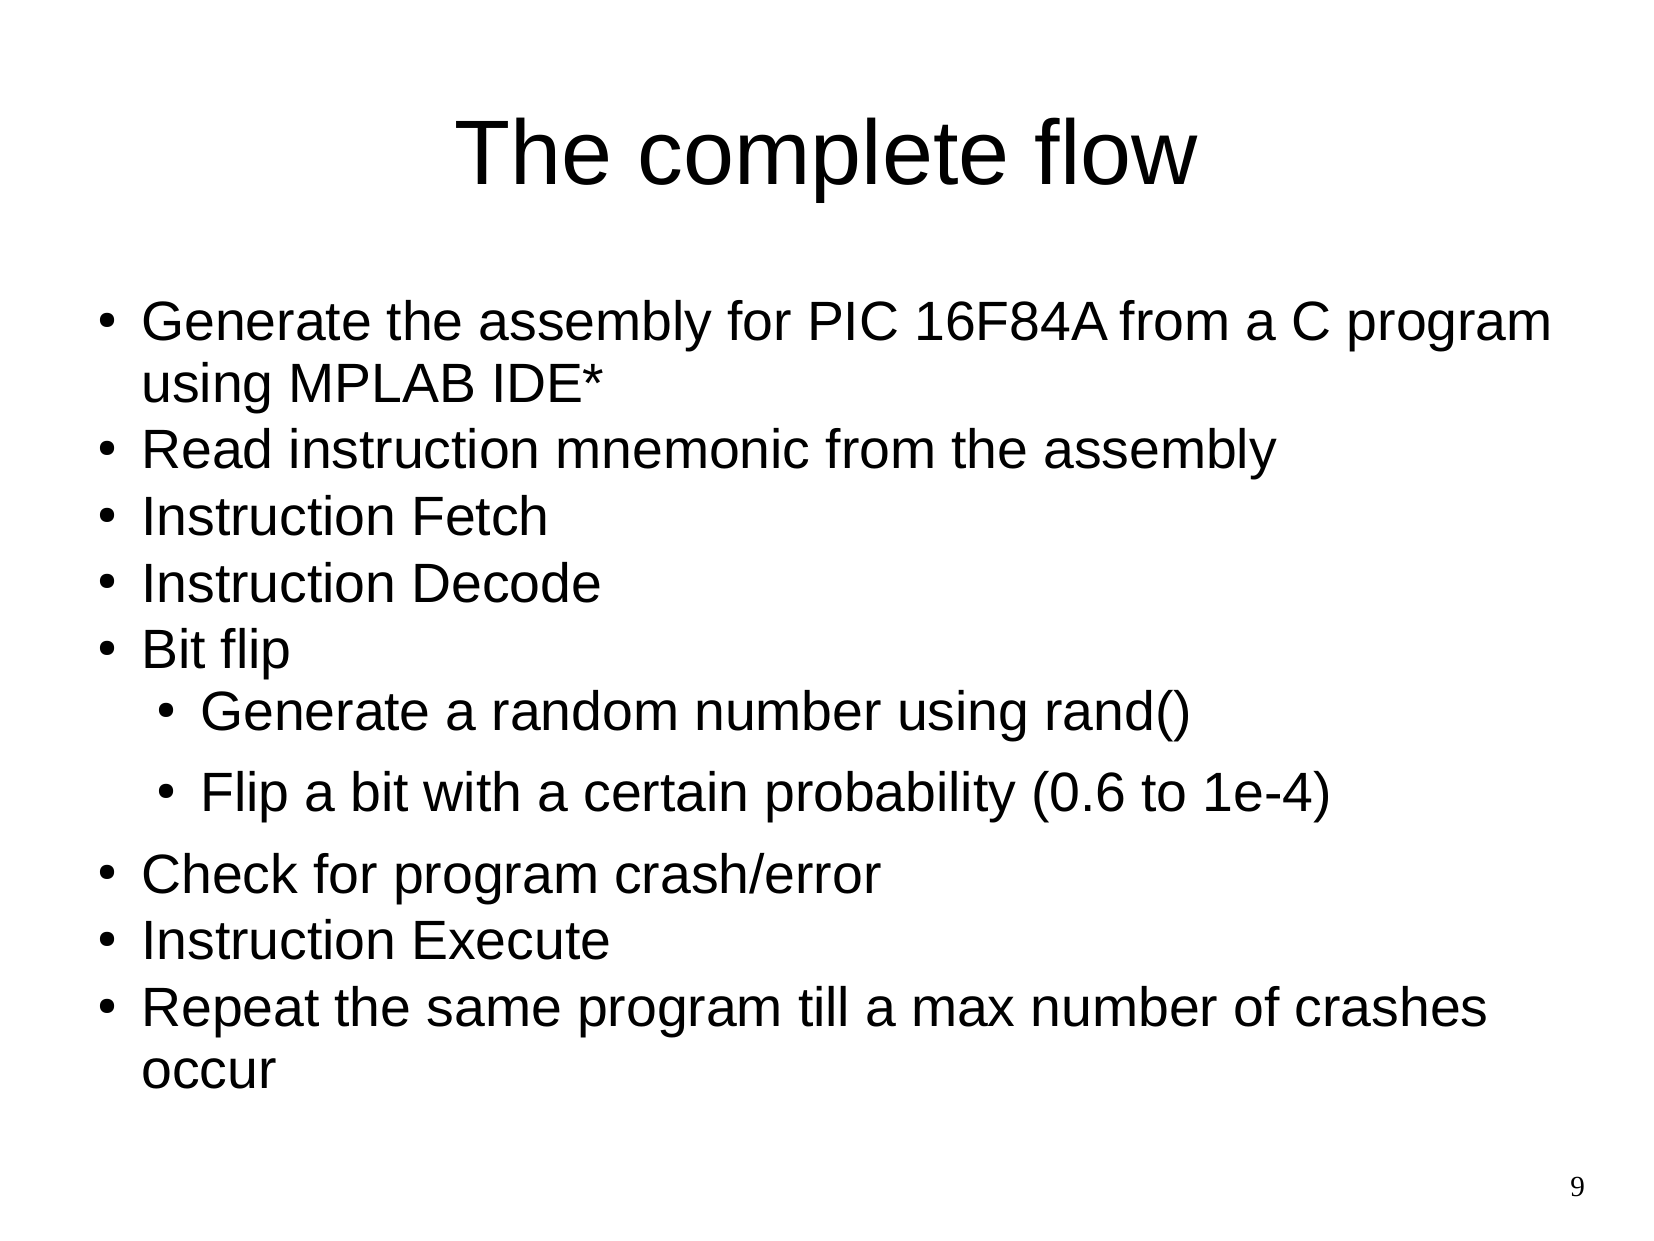

# The complete flow
Generate the assembly for PIC 16F84A from a C program using MPLAB IDE*
Read instruction mnemonic from the assembly
Instruction Fetch
Instruction Decode
Bit flip
Generate a random number using rand()
Flip a bit with a certain probability (0.6 to 1e-4)
Check for program crash/error
Instruction Execute
Repeat the same program till a max number of crashes occur
9